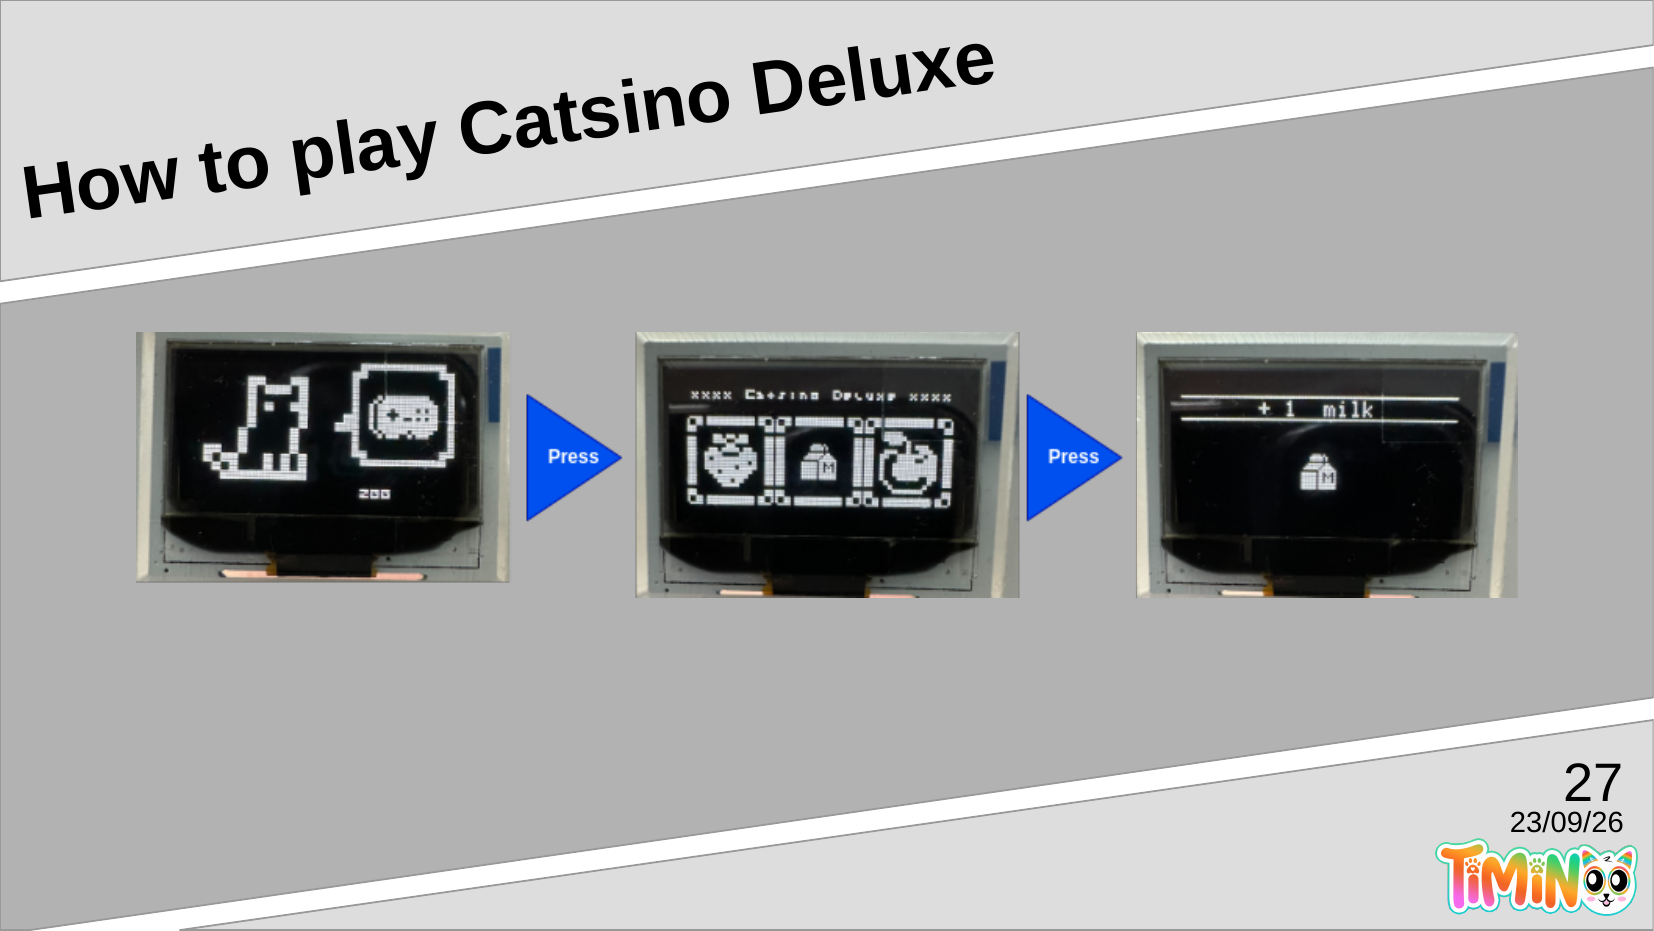

# How to play Catsino Deluxe
27